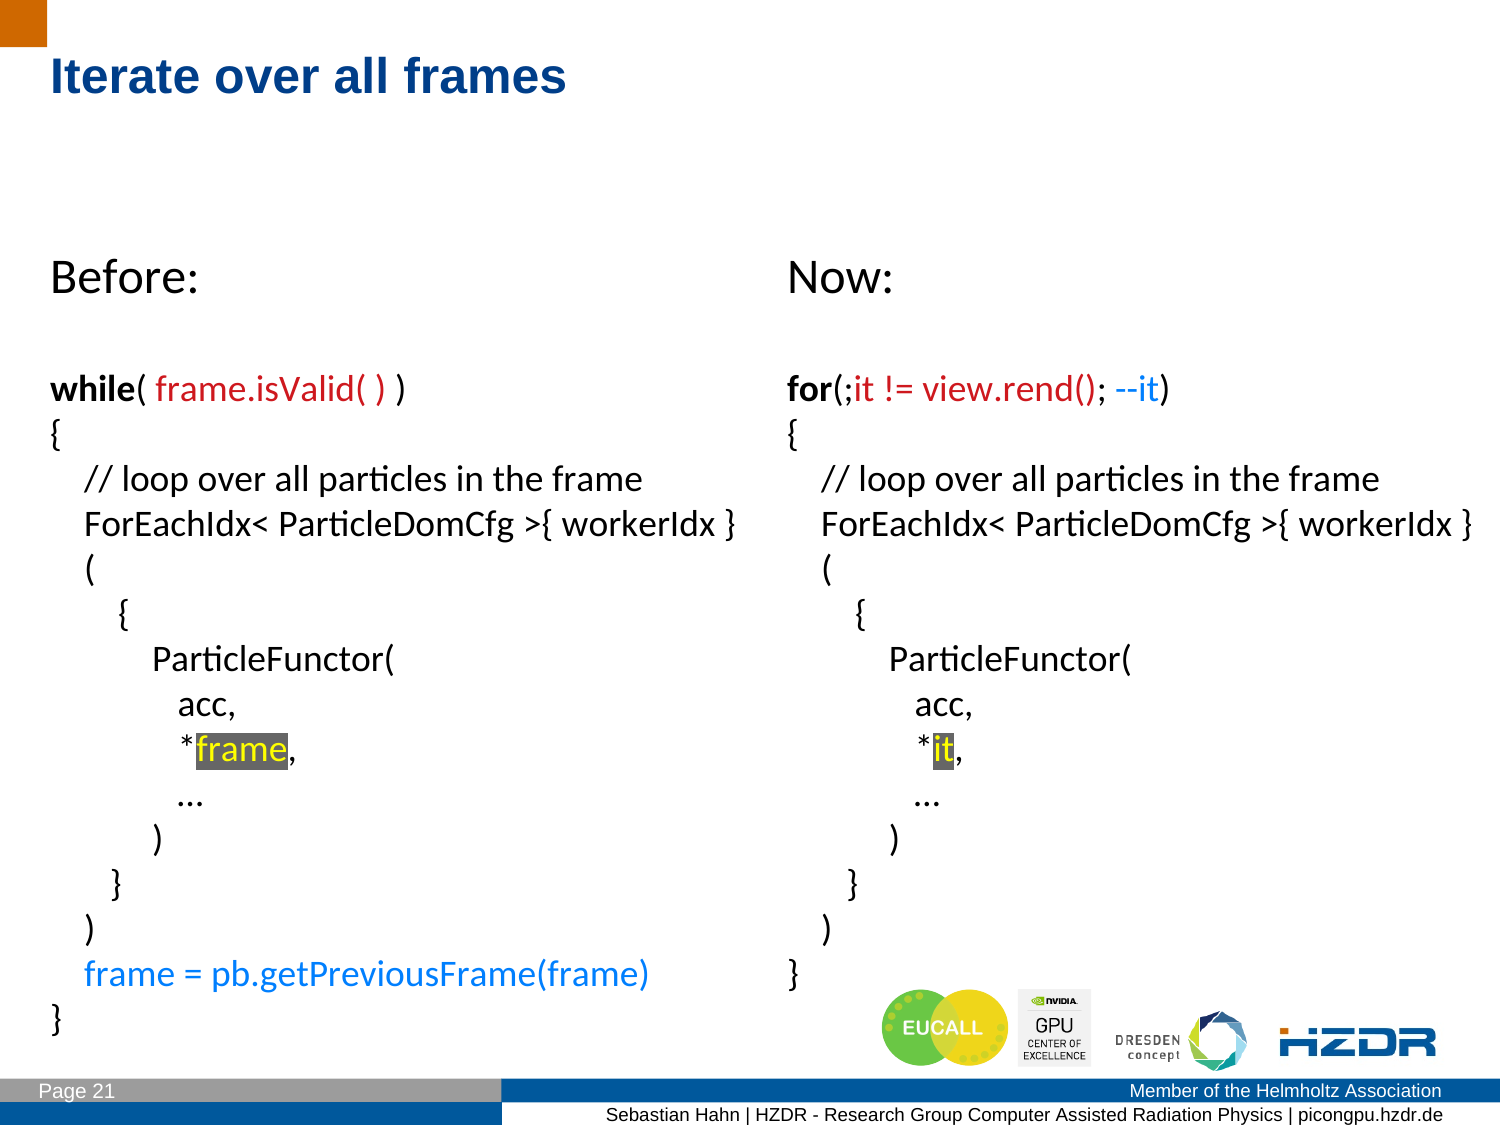

# Iterate over all frames
Before:
while( frame.isValid( ) )
{
 // loop over all particles in the frame
 ForEachIdx< ParticleDomCfg >{ workerIdx }
 (
 {
 ParticleFunctor(
 acc,
 *frame,
 …
 )
 }
 )
 frame = pb.getPreviousFrame(frame)
}
Now:
for(;it != view.rend(); --it)
{
 // loop over all particles in the frame
 ForEachIdx< ParticleDomCfg >{ workerIdx }
 (
 {
 ParticleFunctor(
 acc,
 *it,
 …
 )
 }
 )
}